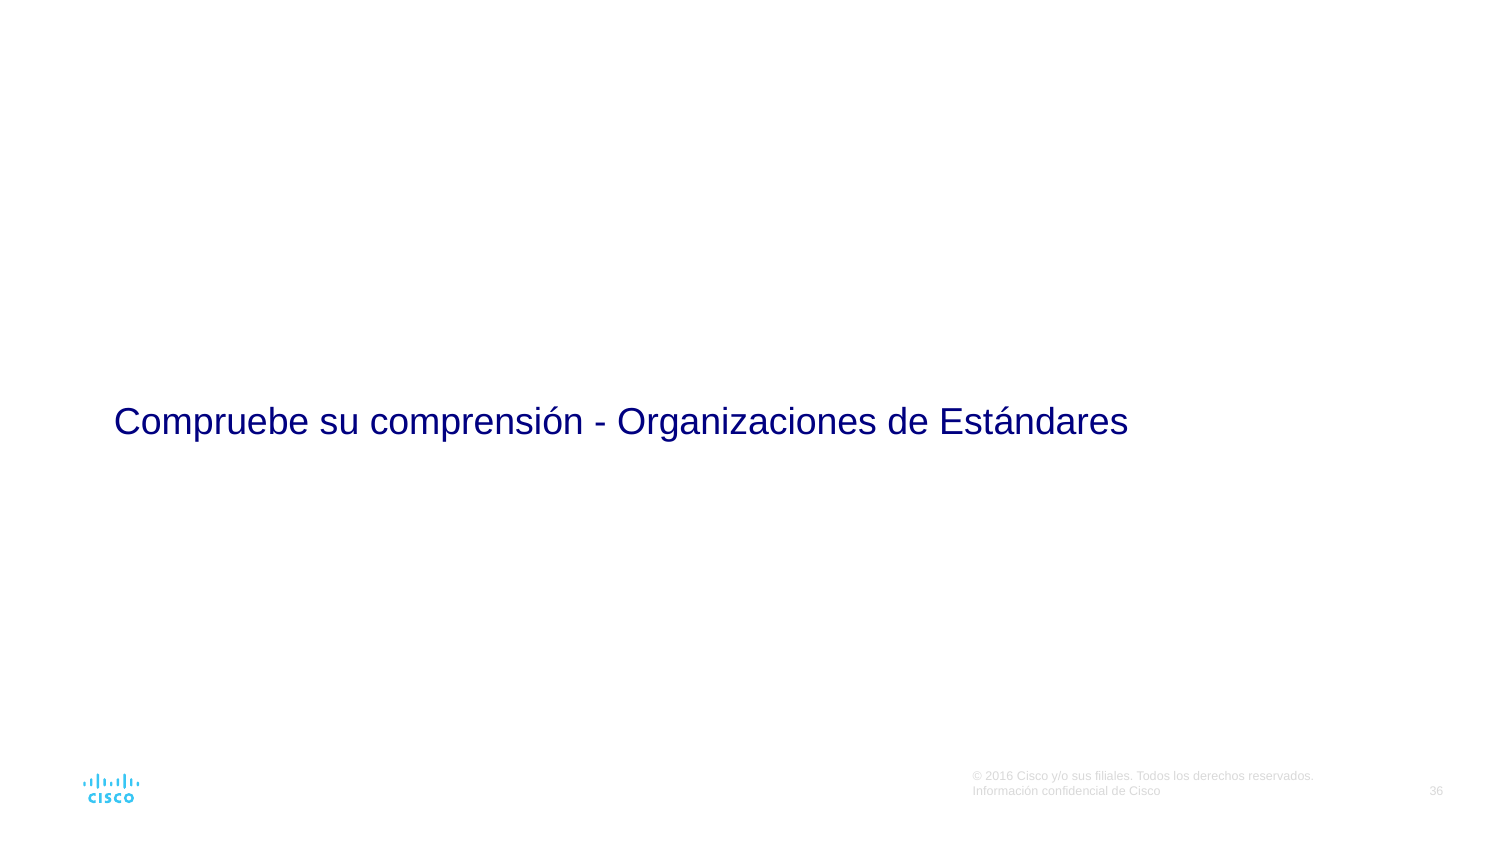

Compruebe su comprensión - Organizaciones de Estándares